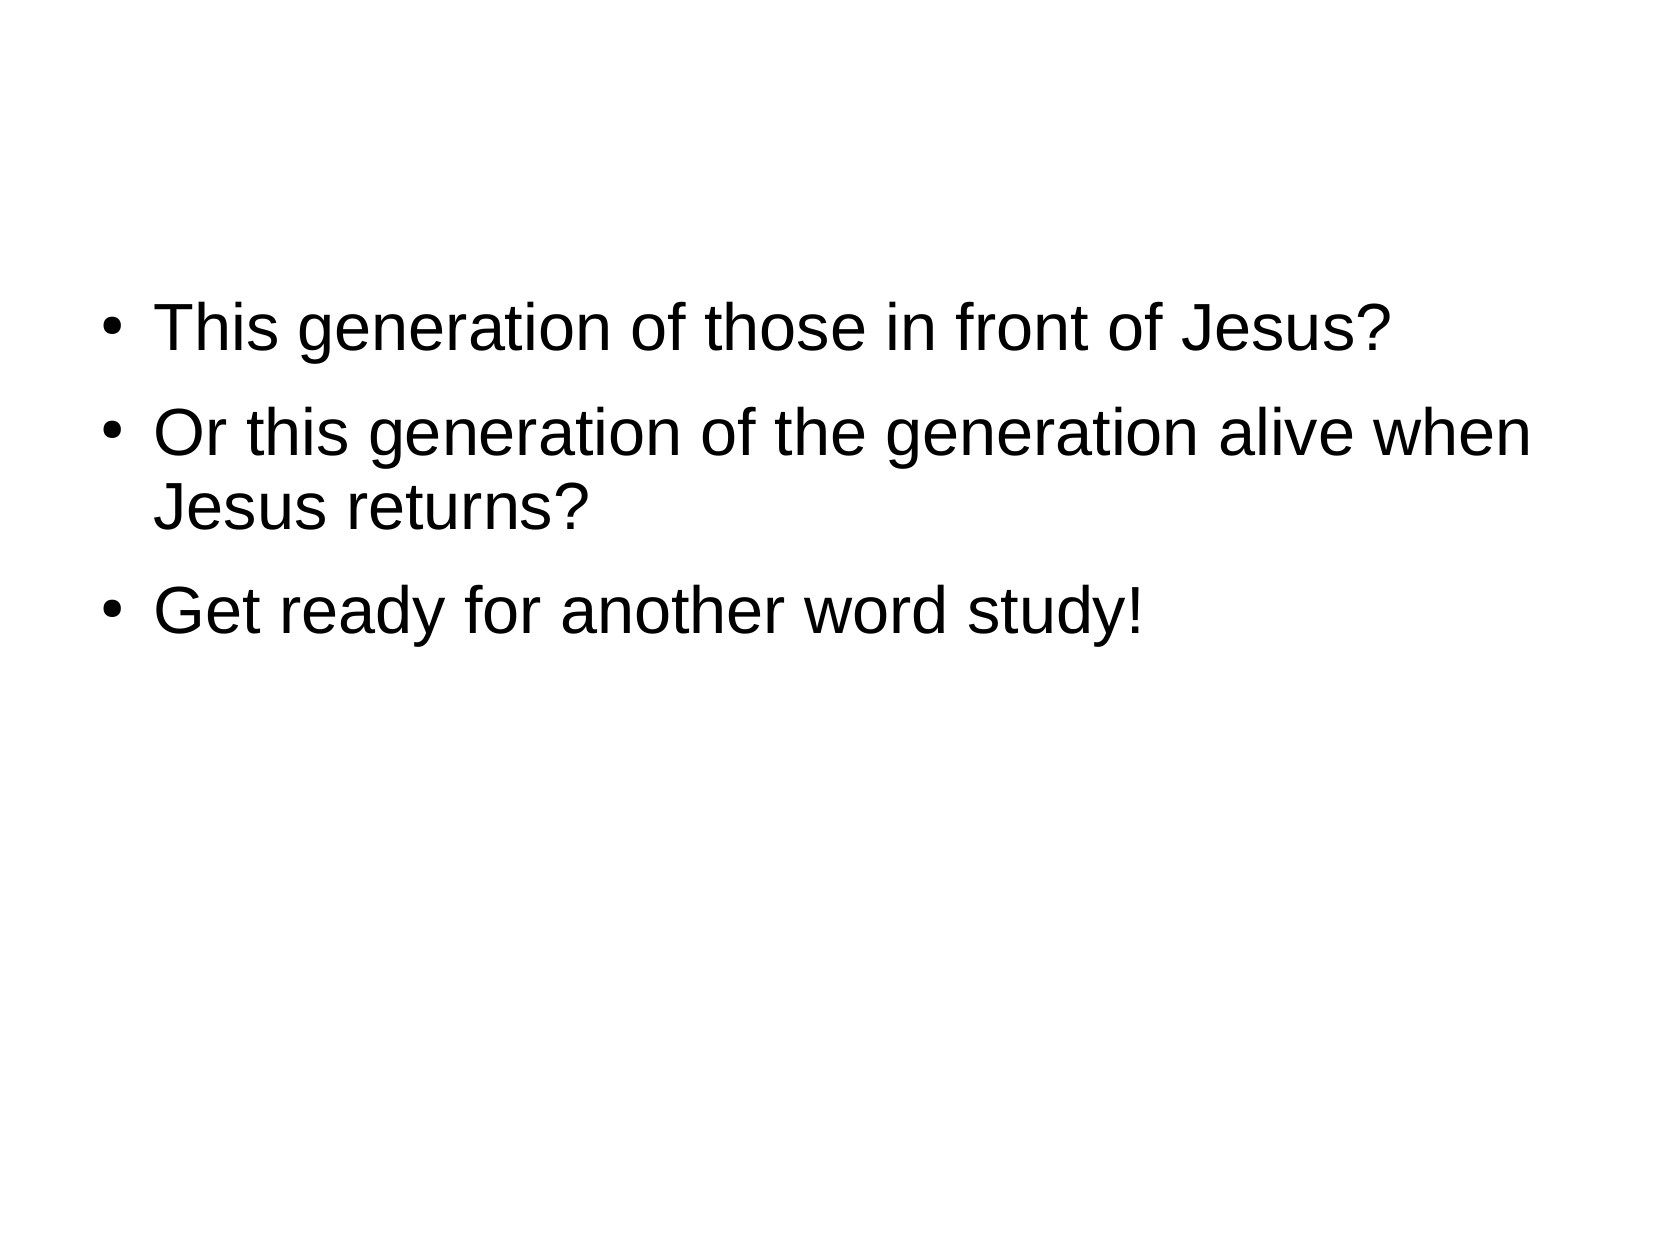

#
This generation of those in front of Jesus?
Or this generation of the generation alive when Jesus returns?
Get ready for another word study!